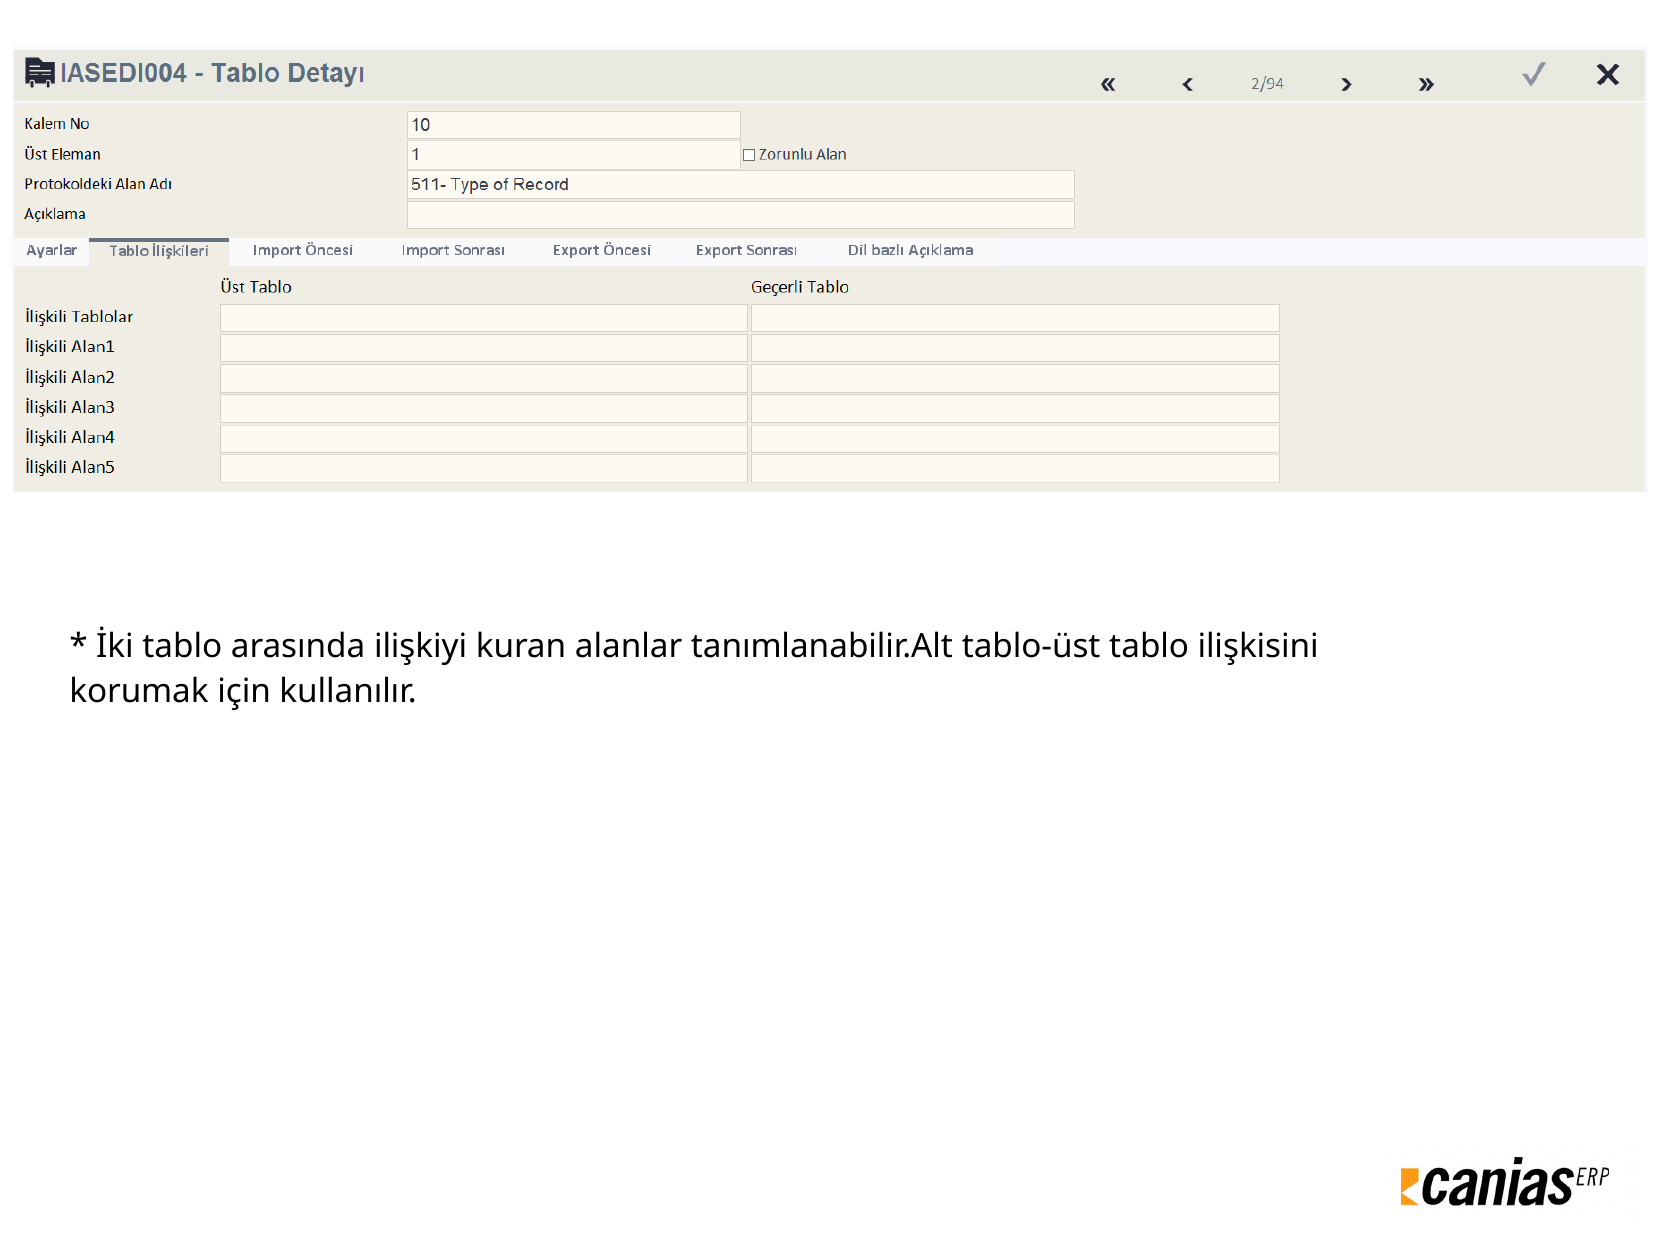

* İki tablo arasında ilişkiyi kuran alanlar tanımlanabilir.Alt tablo-üst tablo ilişkisini korumak için kullanılır.